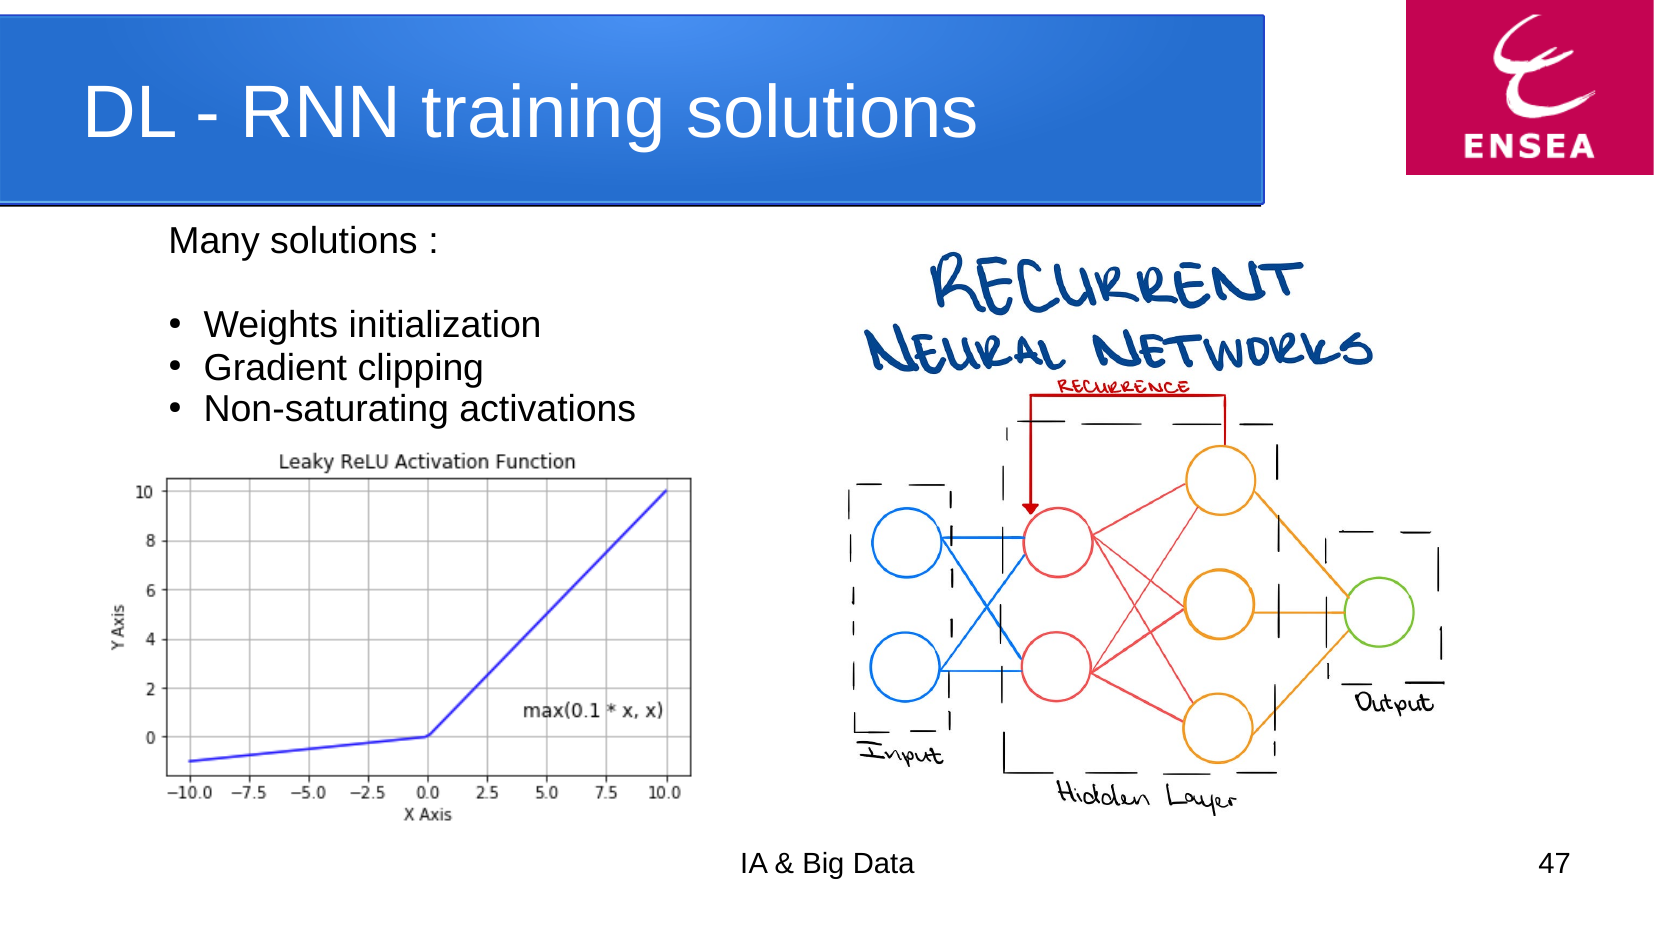

# DL - RNN training solutions
Many solutions :
Weights initialization
Gradient clipping
Non-saturating activations
IA & Big Data
47